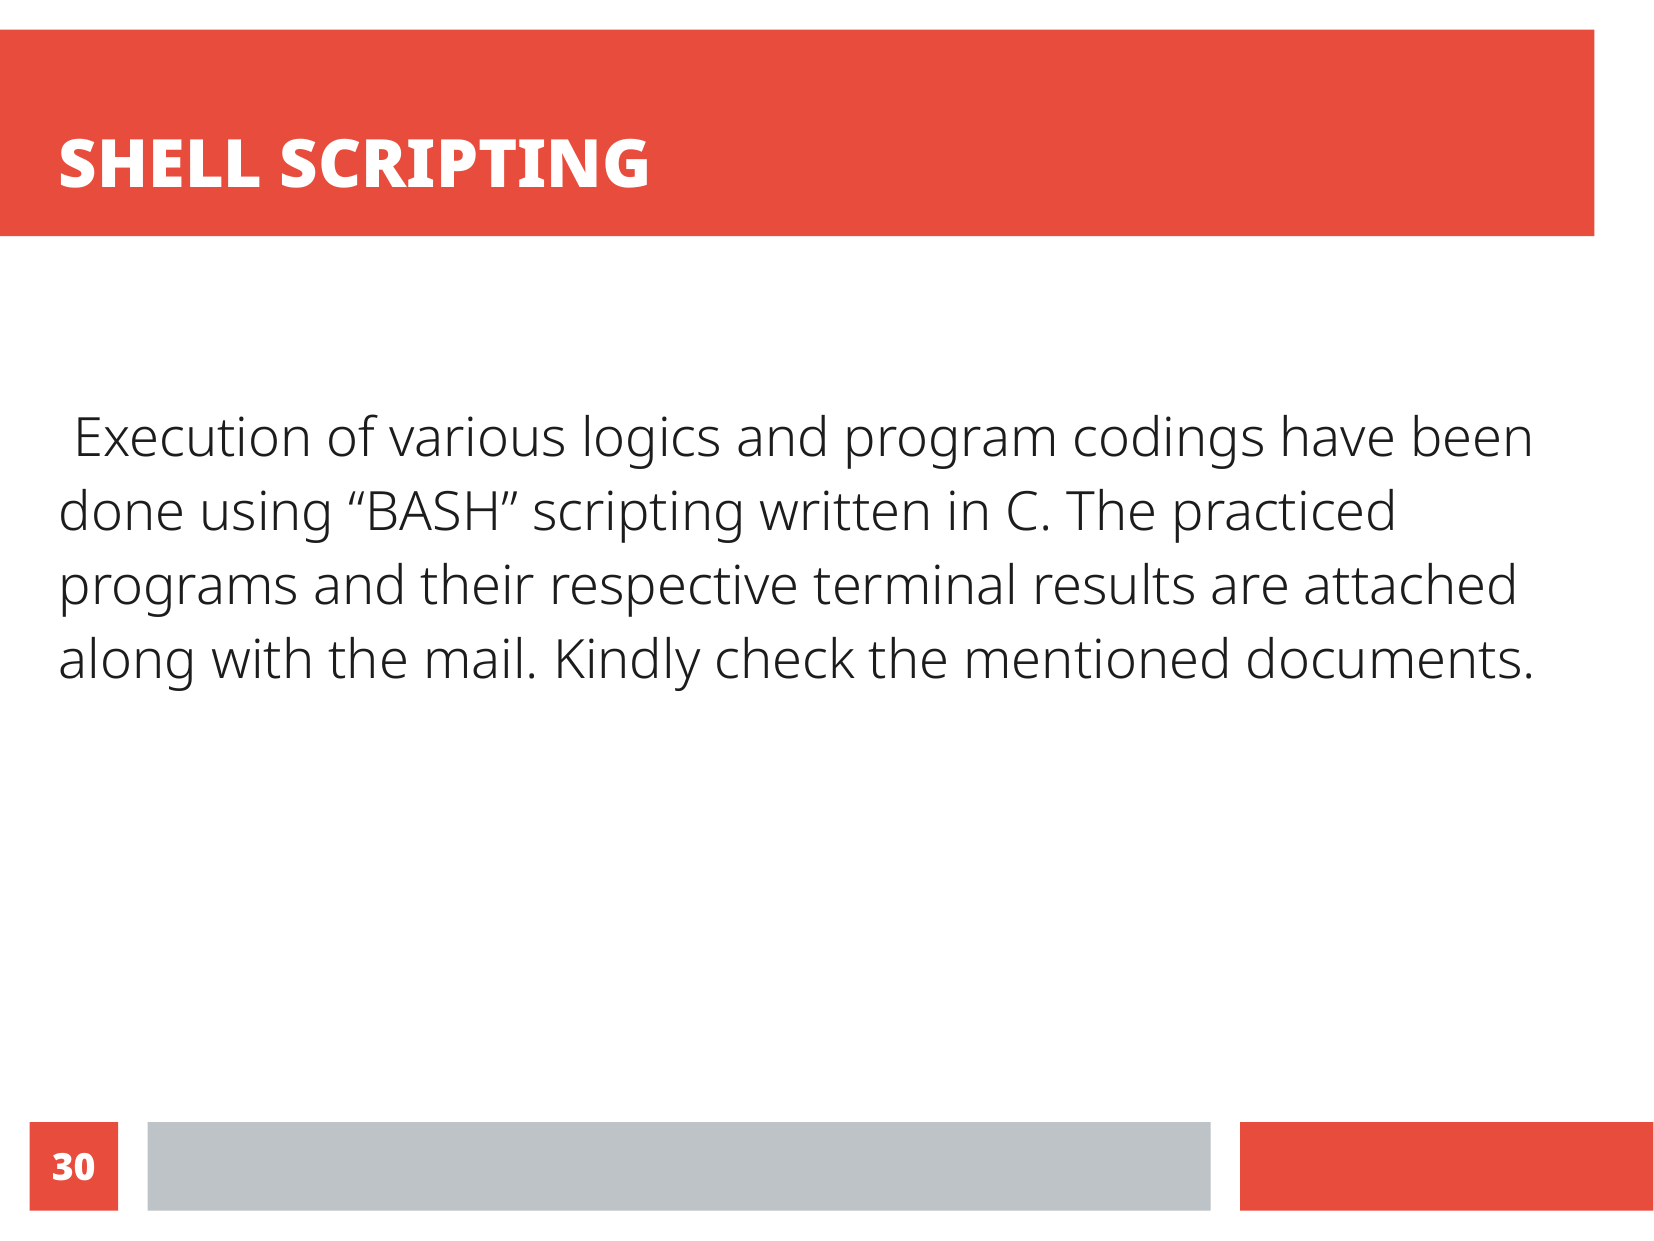

# SHELL SCRIPTING
 Execution of various logics and program codings have been done using “BASH” scripting written in C. The practiced programs and their respective terminal results are attached along with the mail. Kindly check the mentioned documents.
30